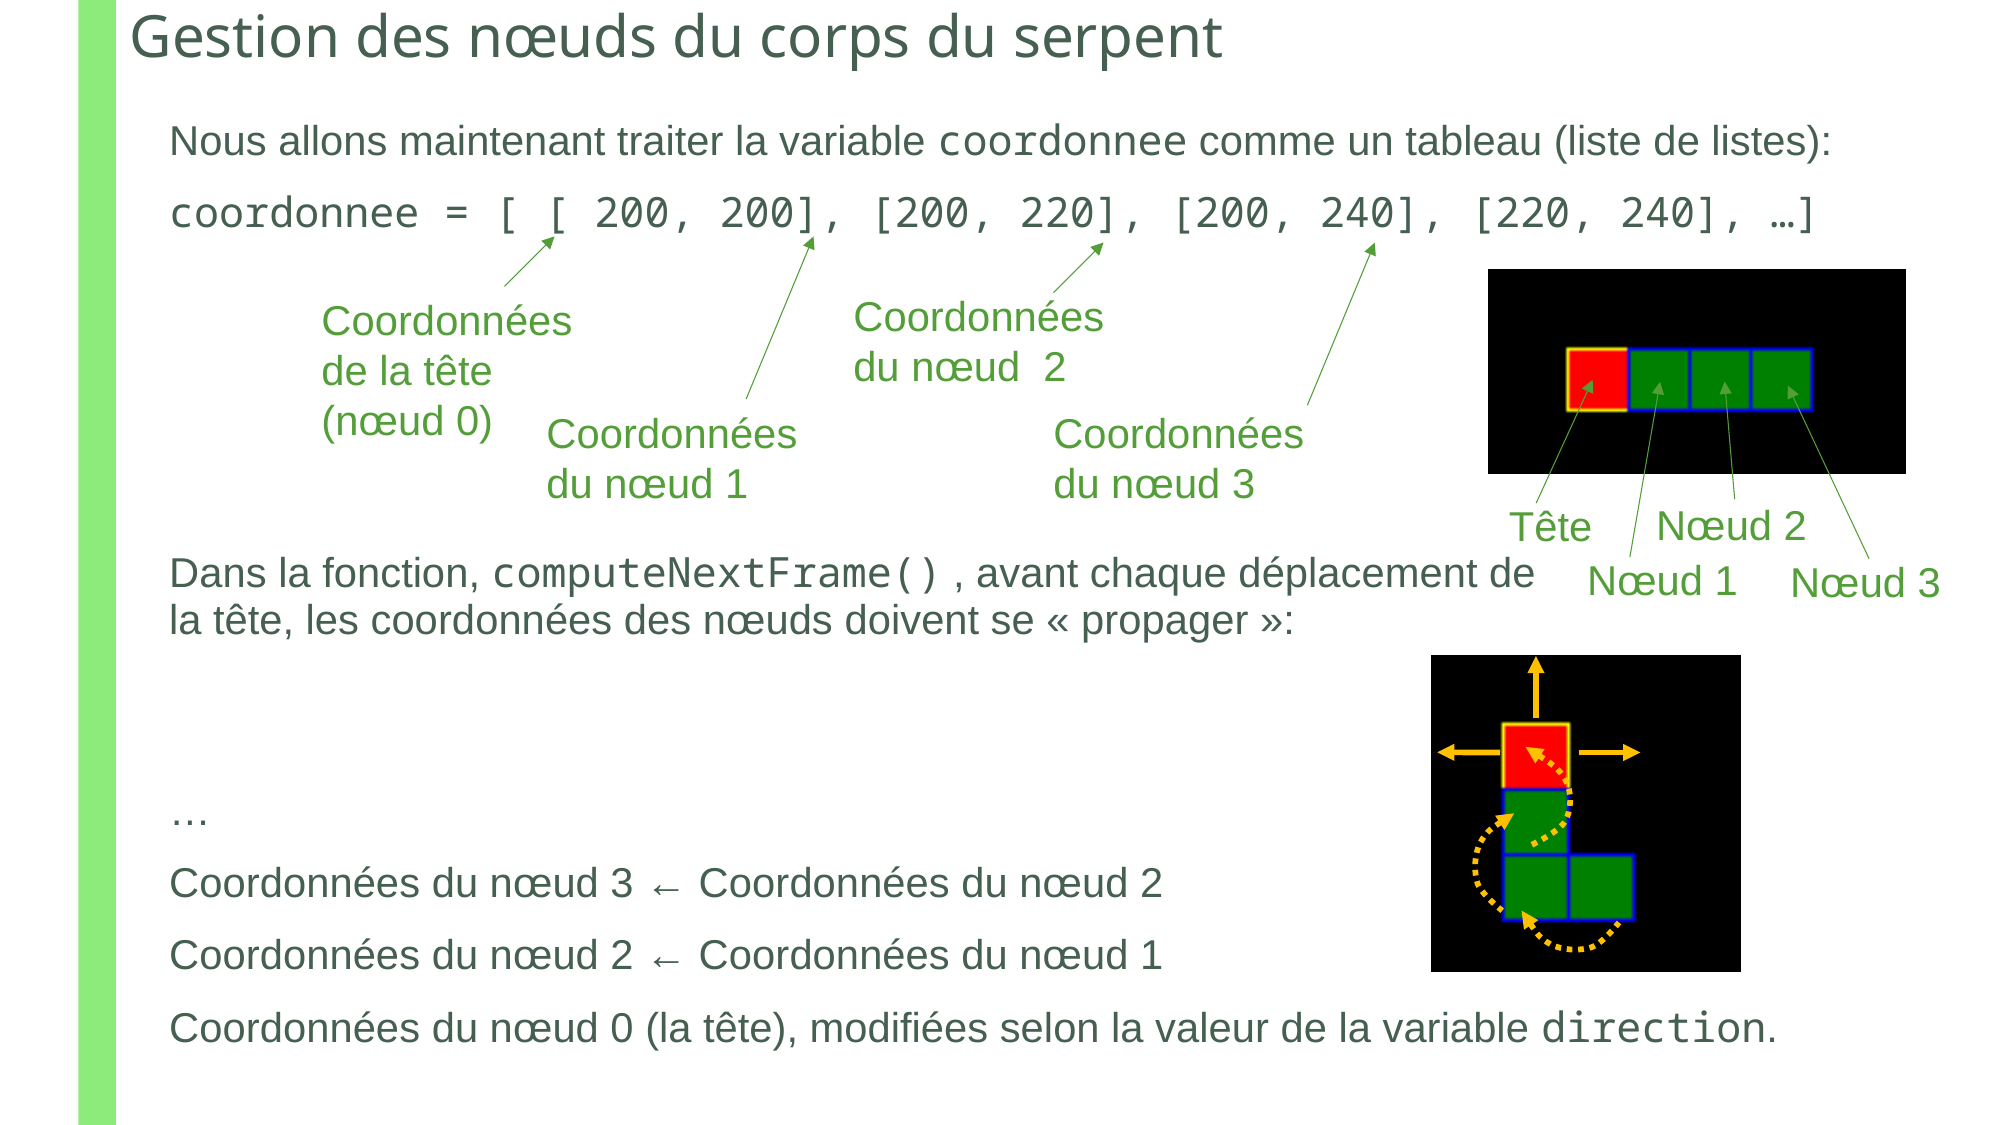

Gestion des nœuds du corps du serpent
# Nous allons maintenant traiter la variable coordonnee comme un tableau (liste de listes):
coordonnee = [ [ 200, 200], [200, 220], [200, 240], [220, 240], …]
Dans la fonction, computeNextFrame() , avant chaque déplacement de
la tête, les coordonnées des nœuds doivent se « propager »:
…
Coordonnées du nœud 3 ← Coordonnées du nœud 2
Coordonnées du nœud 2 ← Coordonnées du nœud 1
Coordonnées du nœud 0 (la tête), modifiées selon la valeur de la variable direction.
Coordonnées du nœud 2
Coordonnées de la tête (nœud 0)
Coordonnées du nœud 1
Coordonnées du nœud 3
Nœud 2
Tête
Nœud 1
Nœud 3